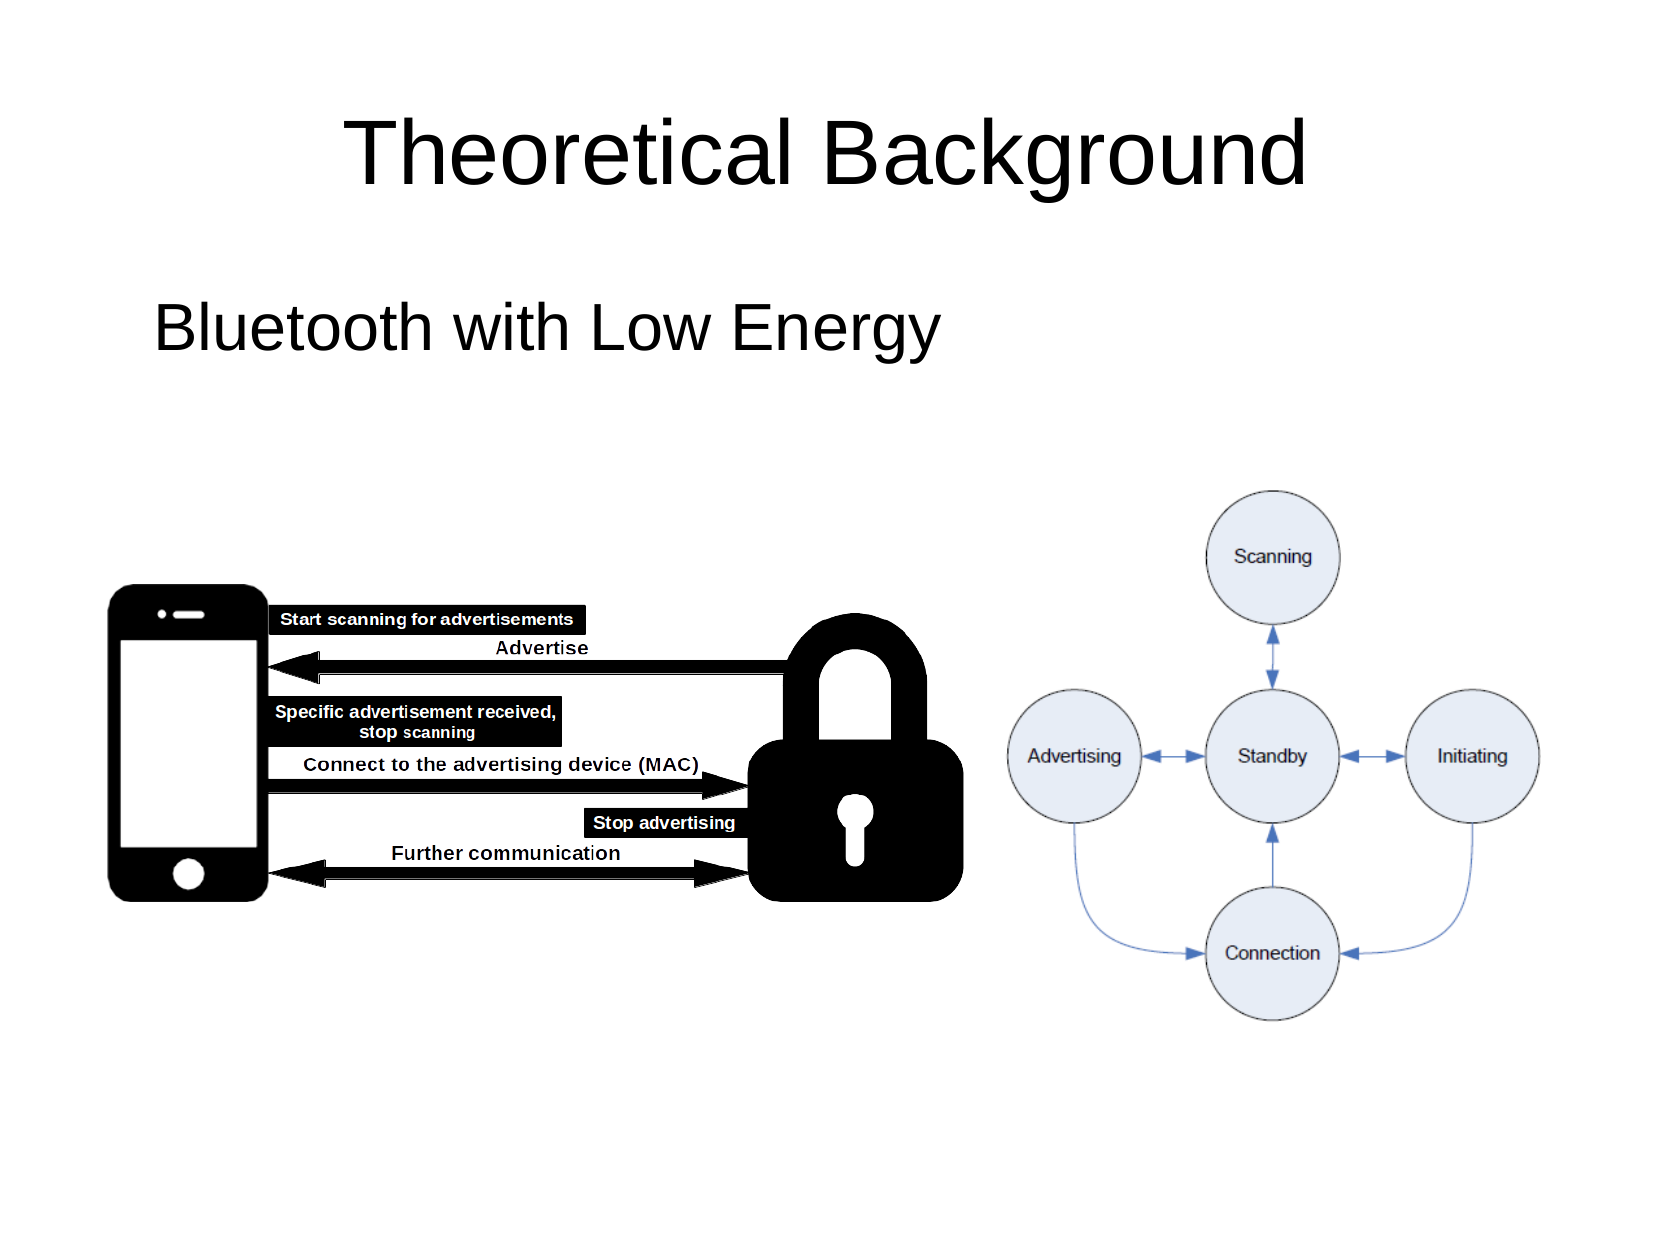

# Theoretical Background
Bluetooth with Low Energy